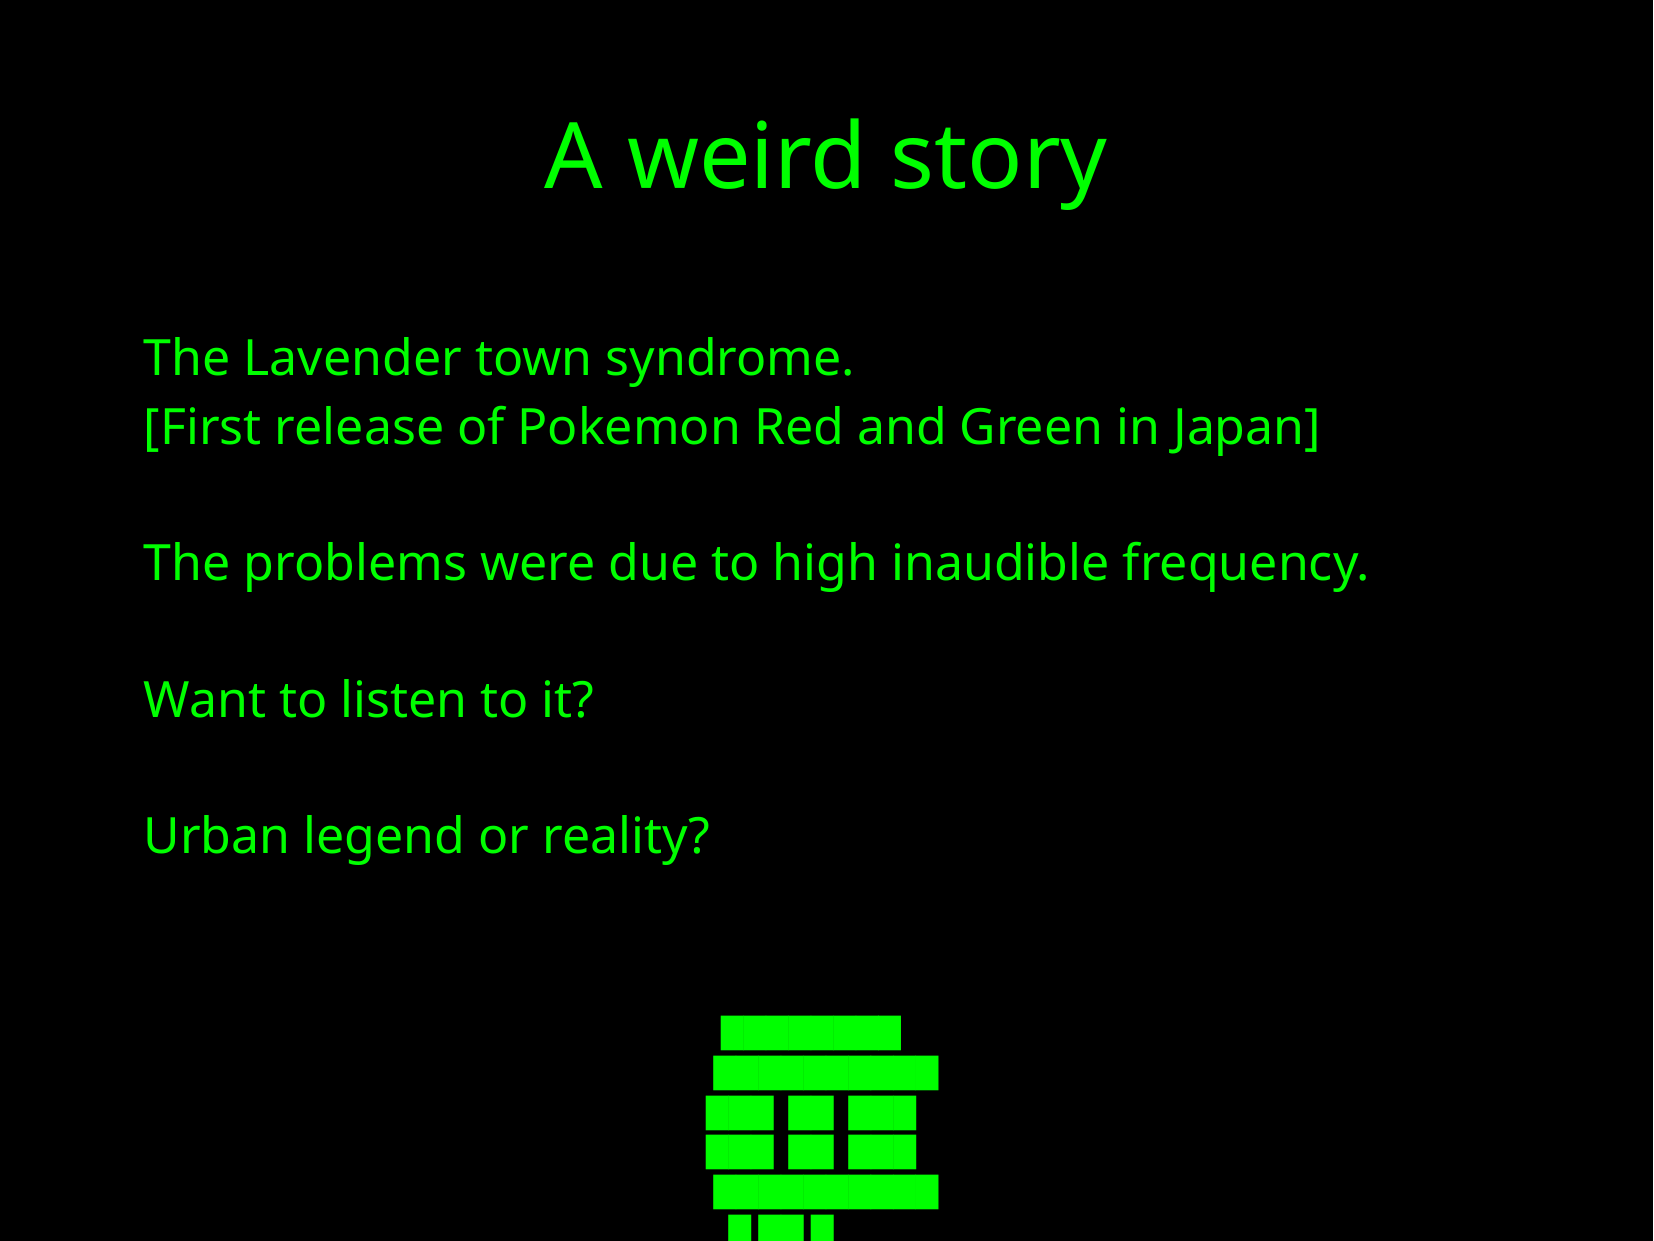

# A weird story
The Lavender town syndrome.
[First release of Pokemon Red and Green in Japan]
The problems were due to high inaudible frequency.
Want to listen to it?
Urban legend or reality?
 ████████
 ██████████
███ ██ ███
███ ██ ███
 ██████████
 █ ██ █